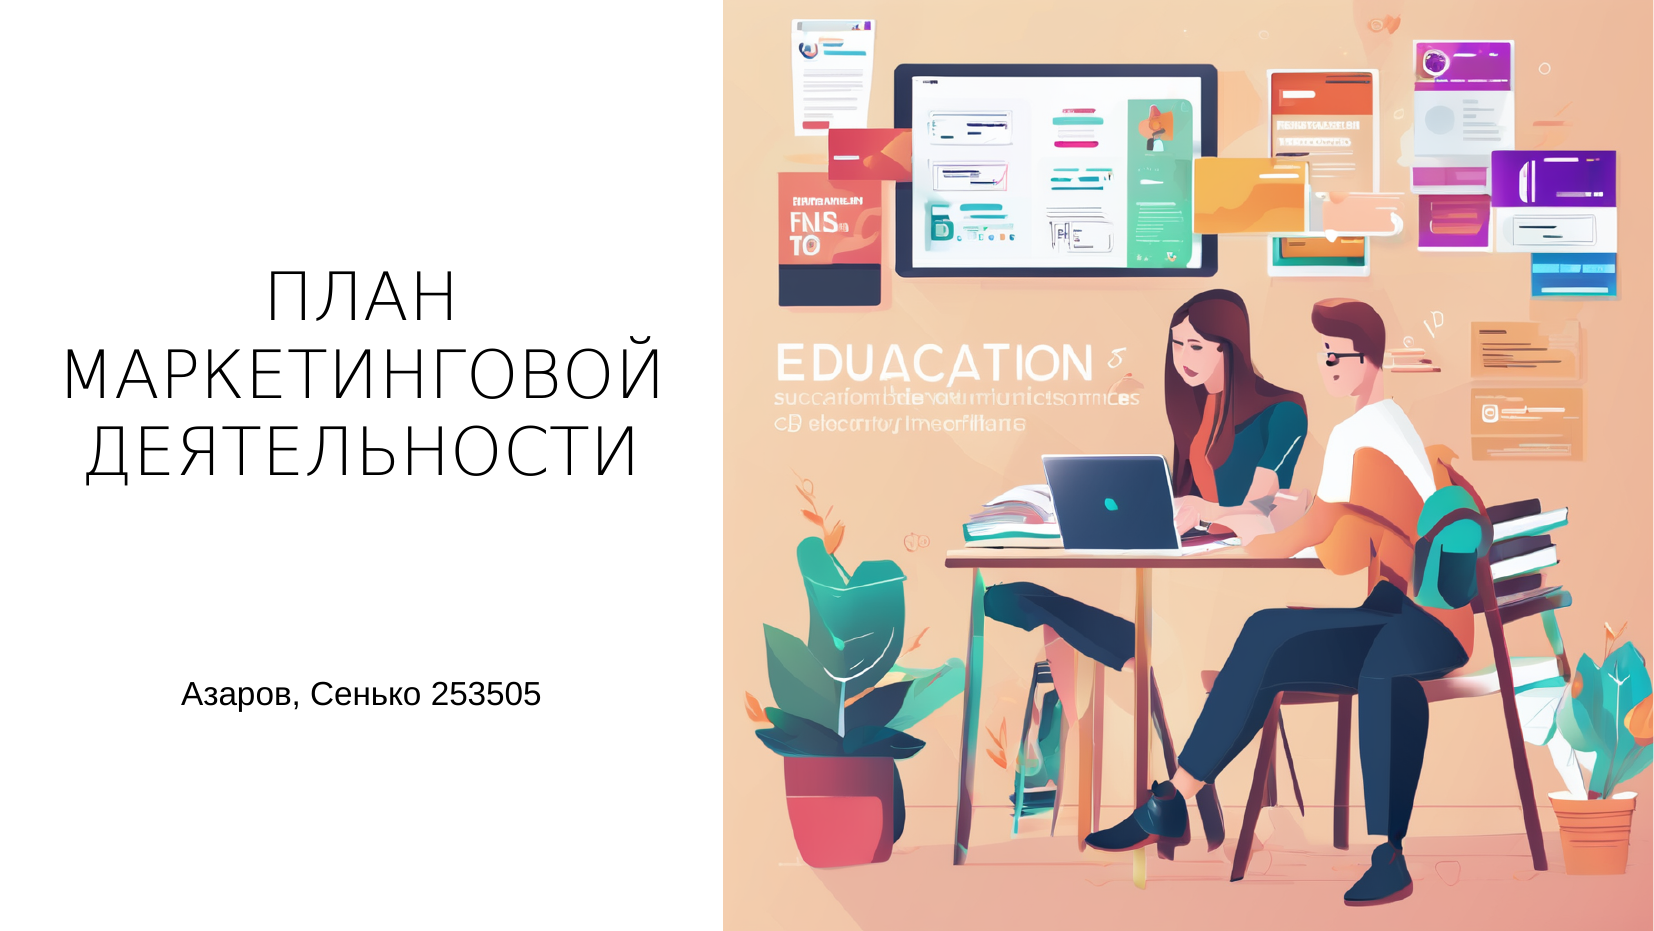

# ПЛАН МАРКЕТИНГОВОЙ ДЕЯТЕЛЬНОСТИ
Азаров, Сенько 253505